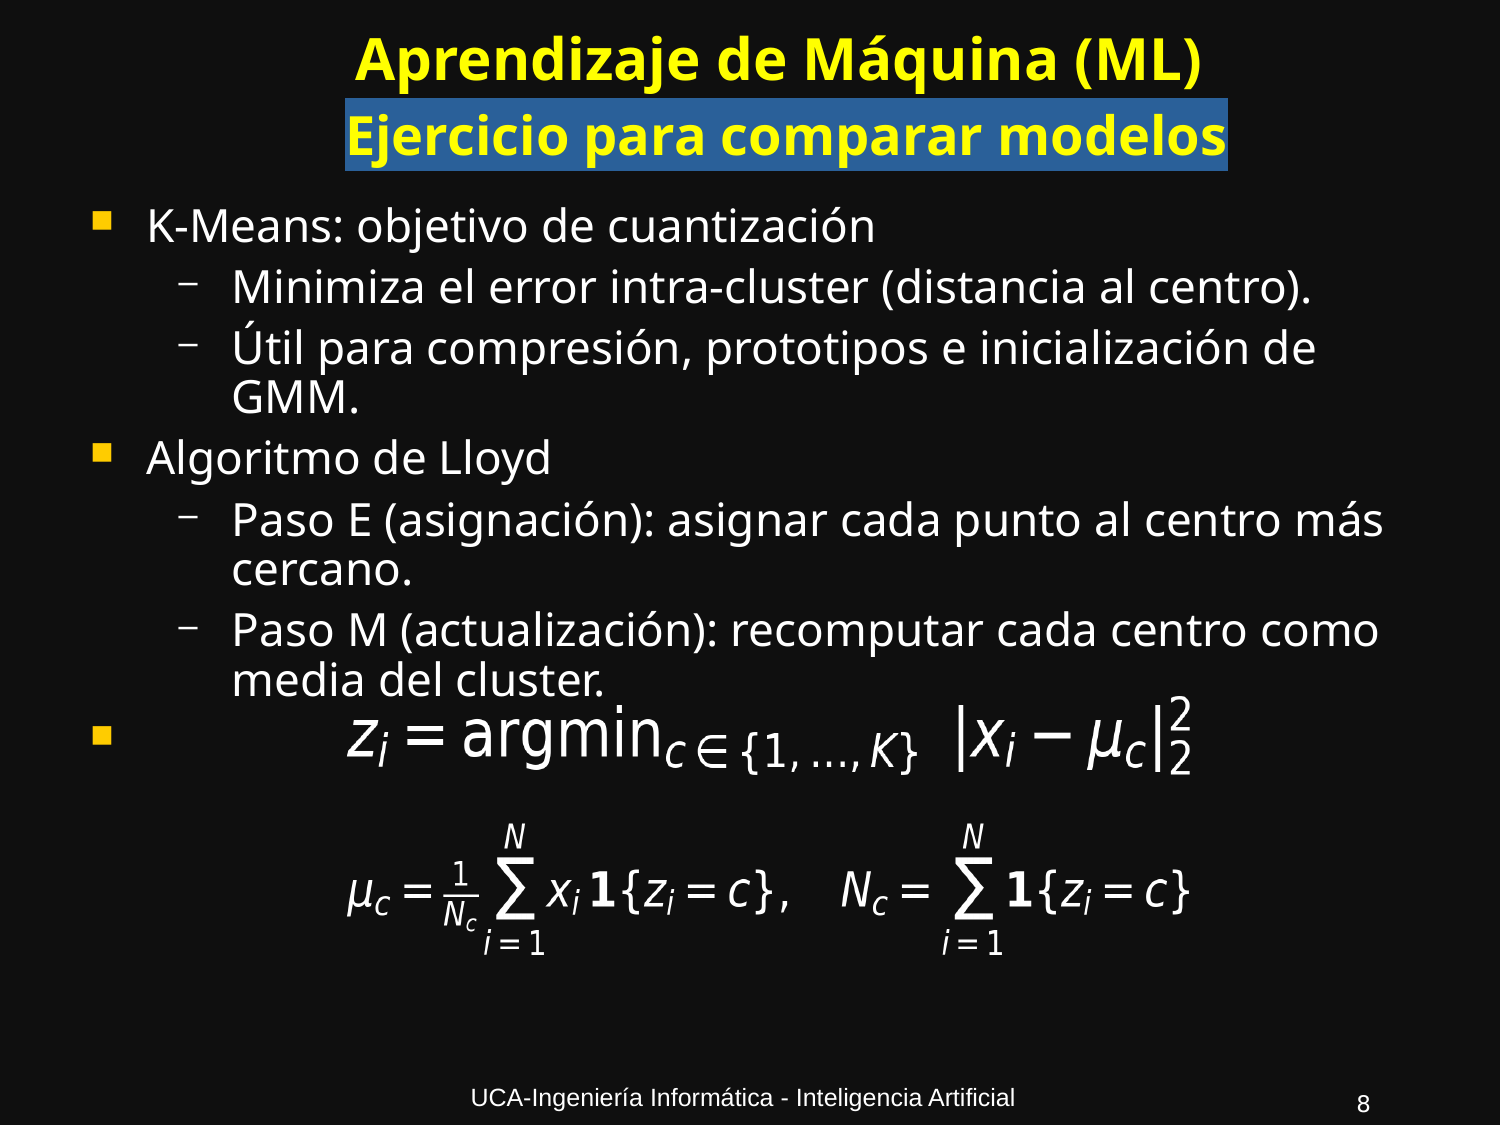

# Aprendizaje de Máquina (ML) Ejercicio para comparar modelos
K-Means: objetivo de cuantización
Minimiza el error intra-cluster (distancia al centro).
Útil para compresión, prototipos e inicialización de GMM.
Algoritmo de Lloyd
Paso E (asignación): asignar cada punto al centro más cercano.
Paso M (actualización): recomputar cada centro como media del cluster.